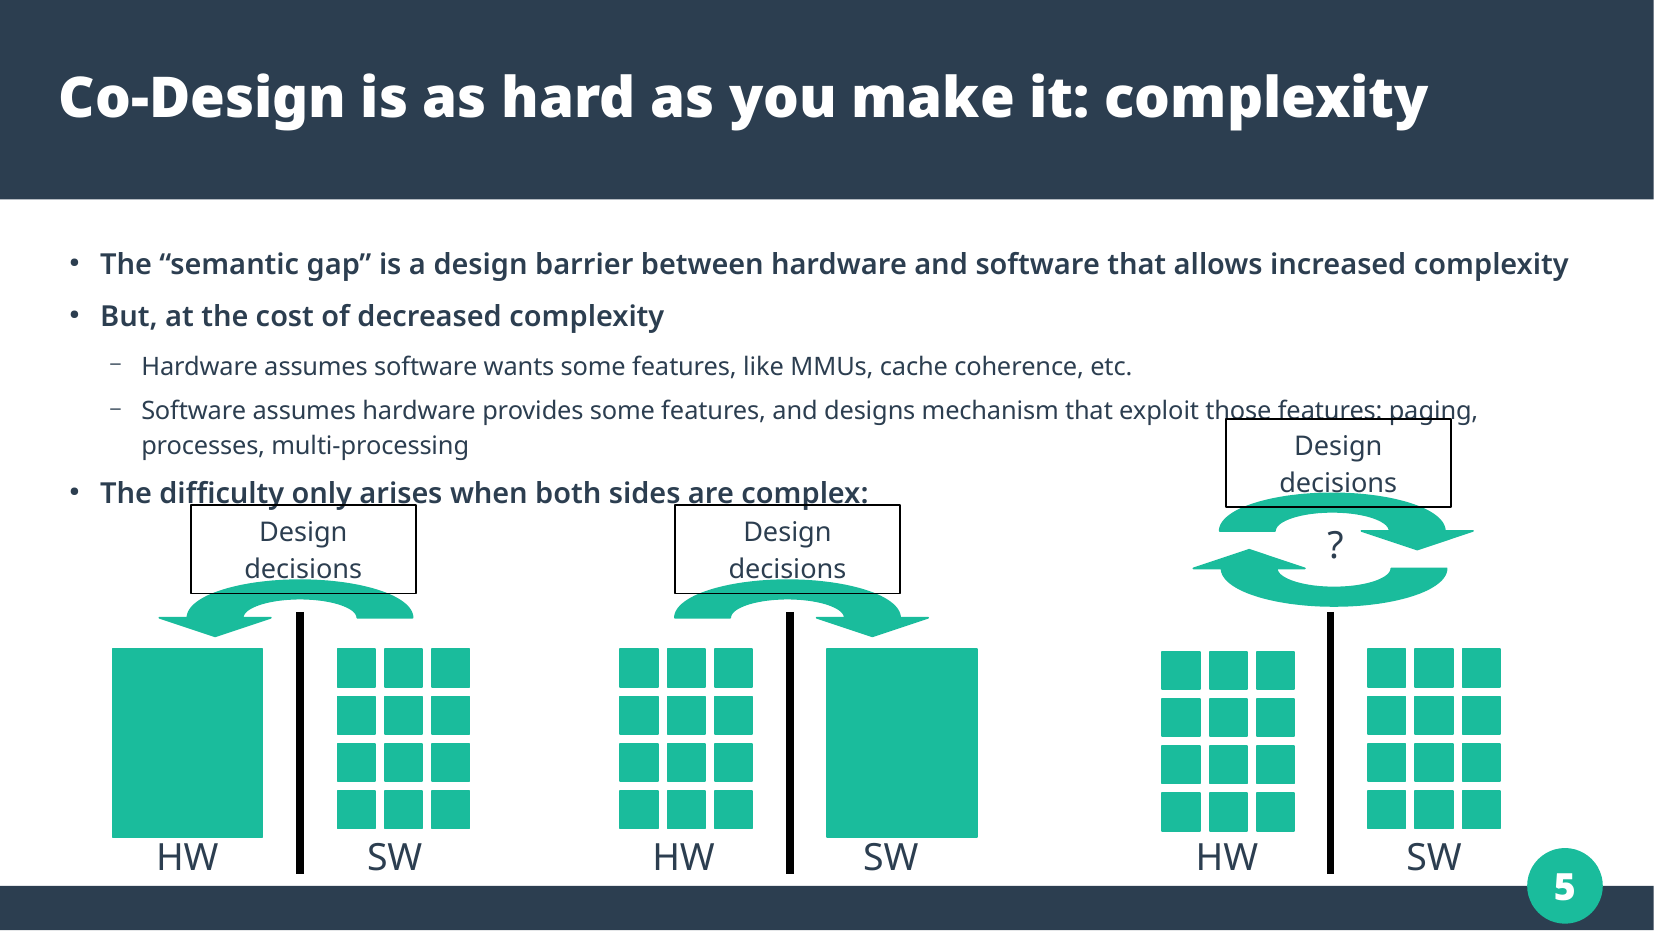

# Co-Design is as hard as you make it: complexity
The “semantic gap” is a design barrier between hardware and software that allows increased complexity
But, at the cost of decreased complexity
Hardware assumes software wants some features, like MMUs, cache coherence, etc.
Software assumes hardware provides some features, and designs mechanism that exploit those features: paging, processes, multi-processing
The difficulty only arises when both sides are complex:
Design decisions
Design decisions
Design decisions
?
HW
SW
HW
SW
HW
SW